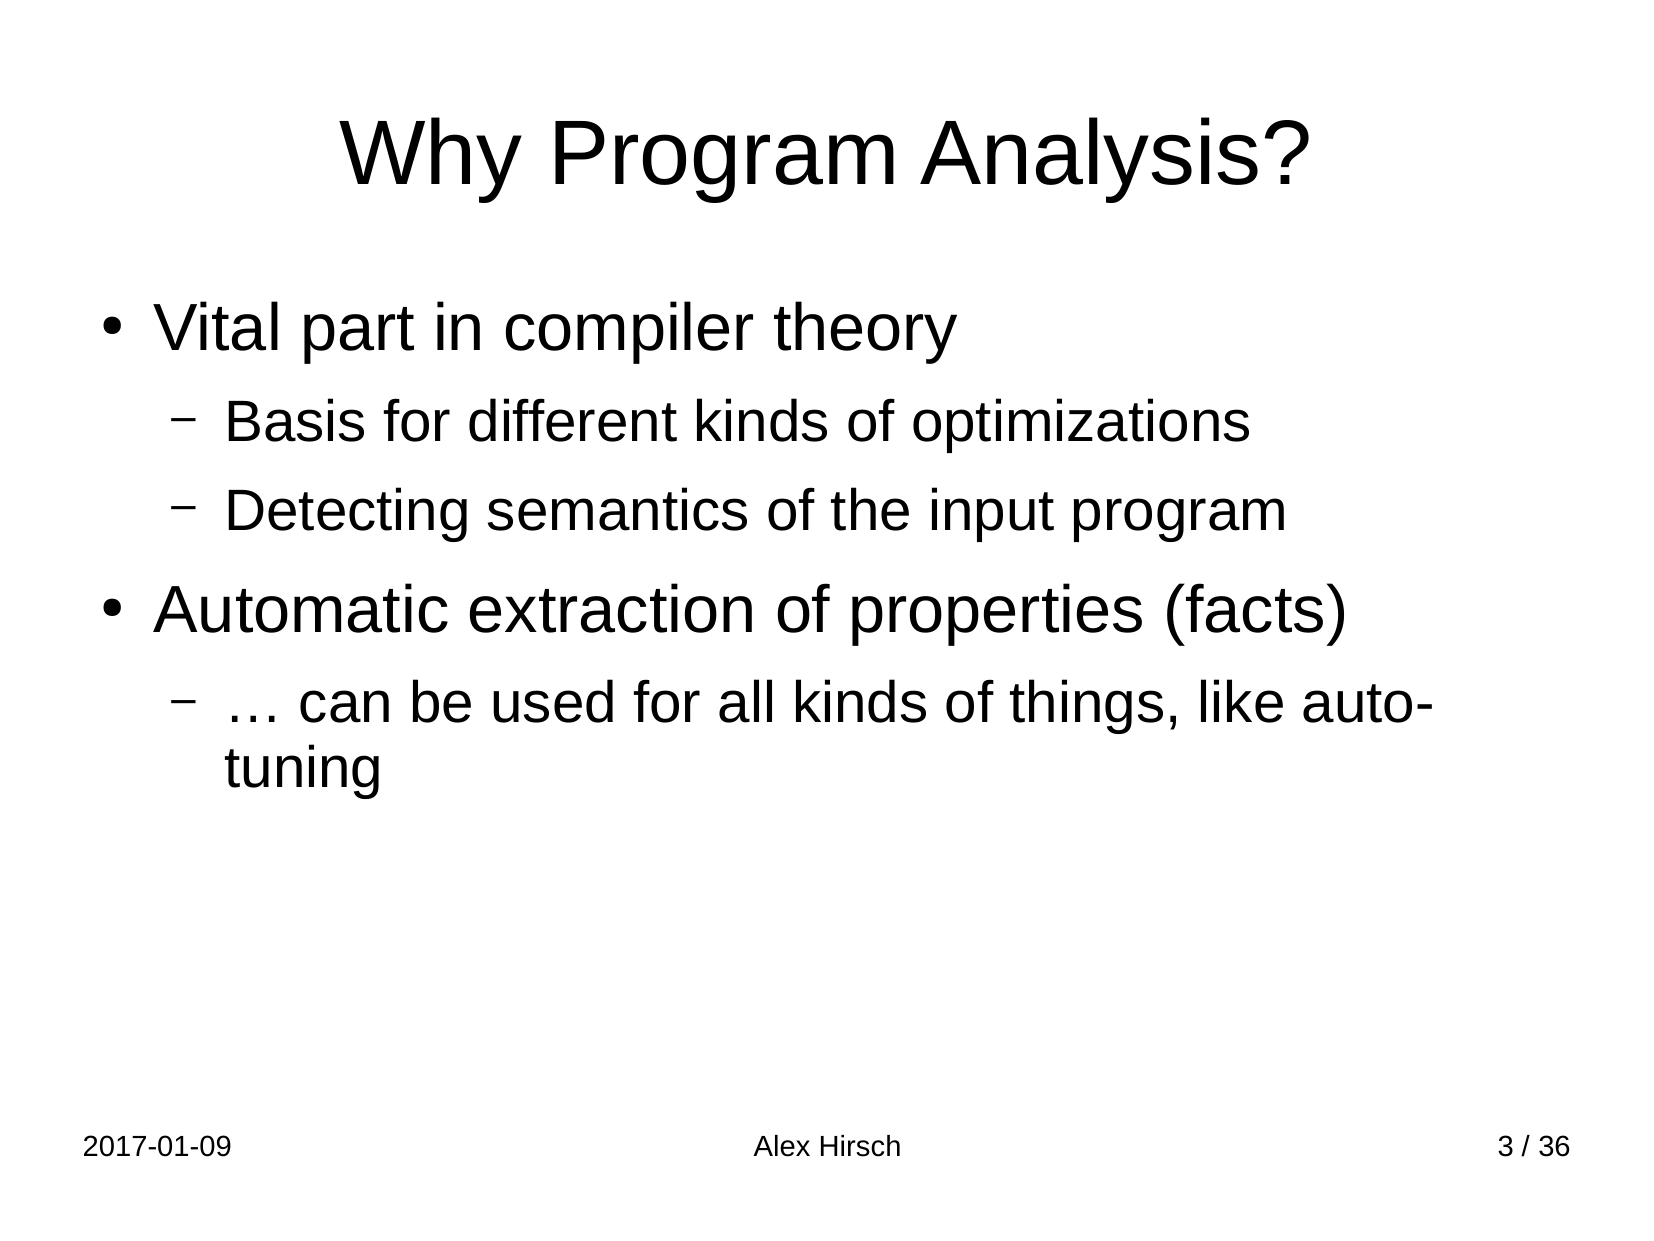

# Why Program Analysis?
Vital part in compiler theory
Basis for different kinds of optimizations
Detecting semantics of the input program
Automatic extraction of properties (facts)
… can be used for all kinds of things, like auto-tuning
2017-01-09
Alex Hirsch
3